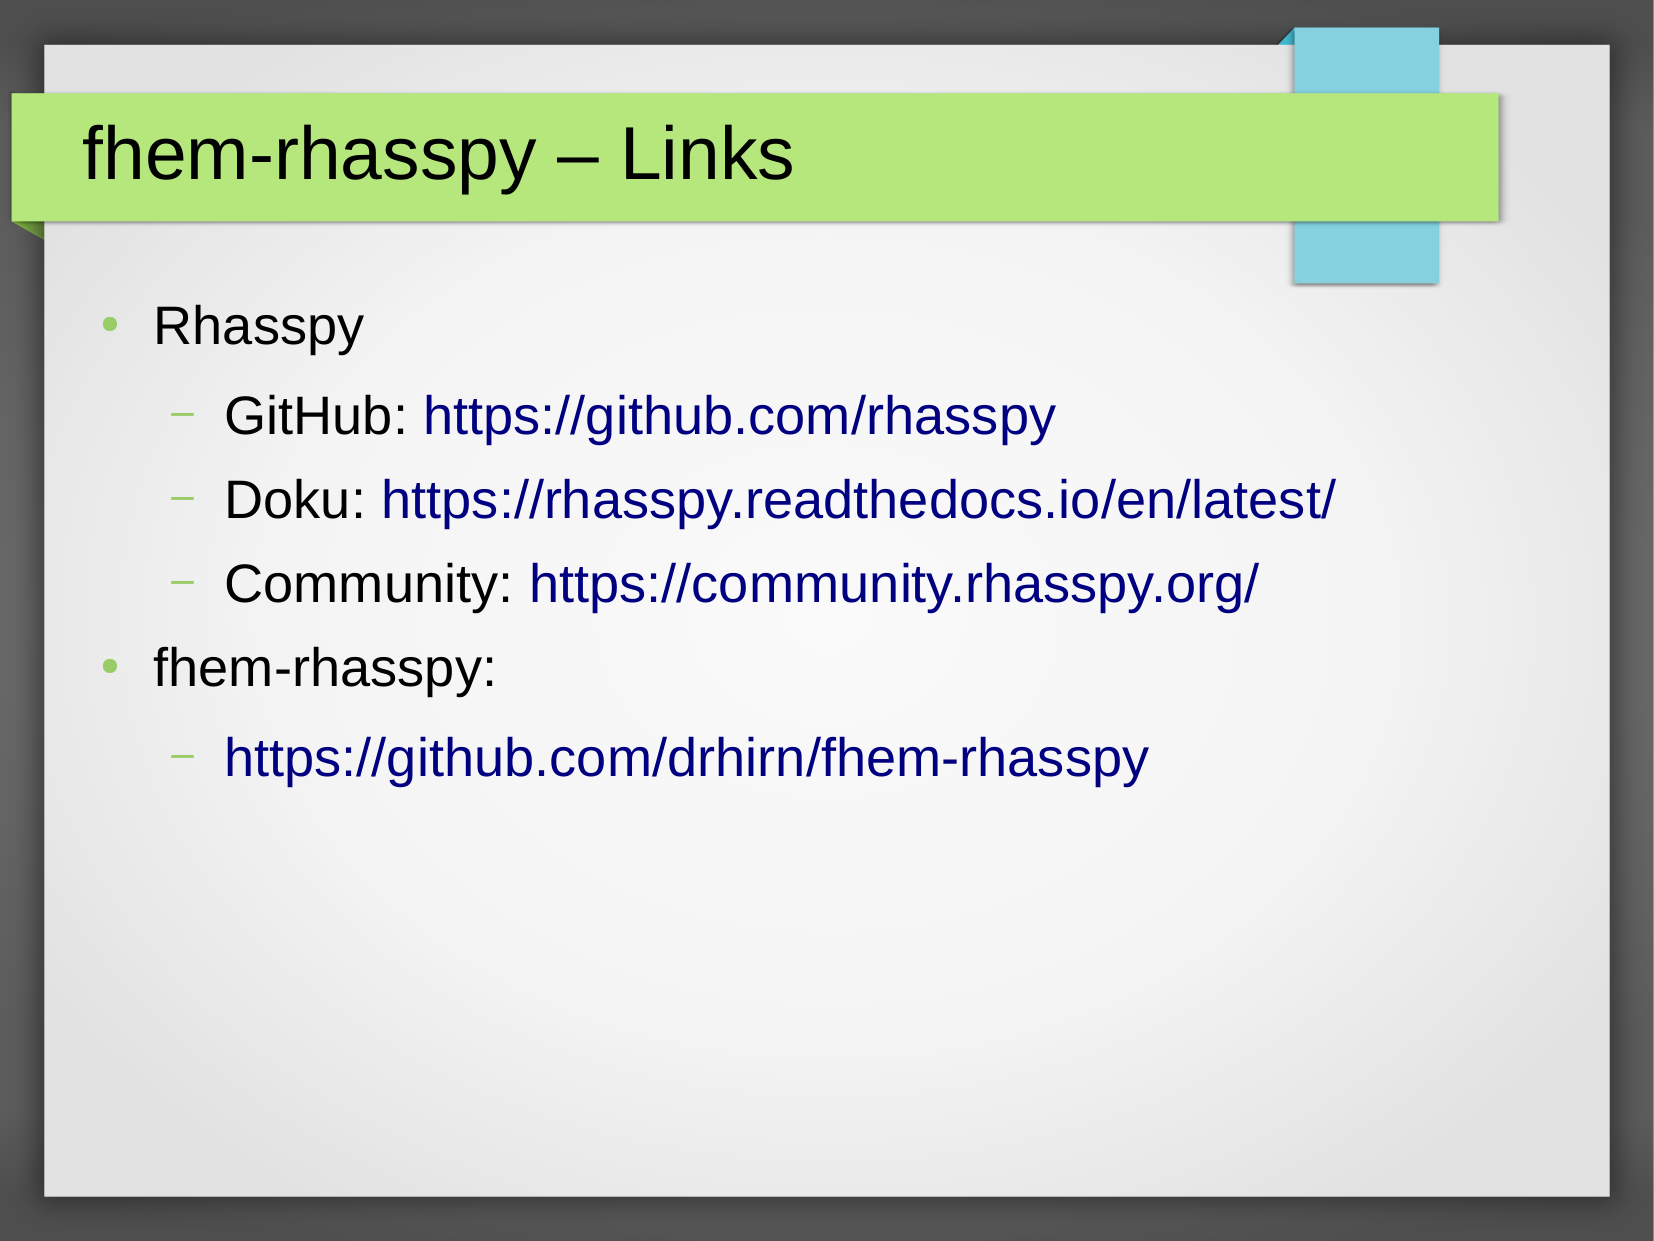

# fhem-rhasspy – Links
Rhasspy
GitHub: https://github.com/rhasspy
Doku: https://rhasspy.readthedocs.io/en/latest/
Community: https://community.rhasspy.org/
fhem-rhasspy:
https://github.com/drhirn/fhem-rhasspy